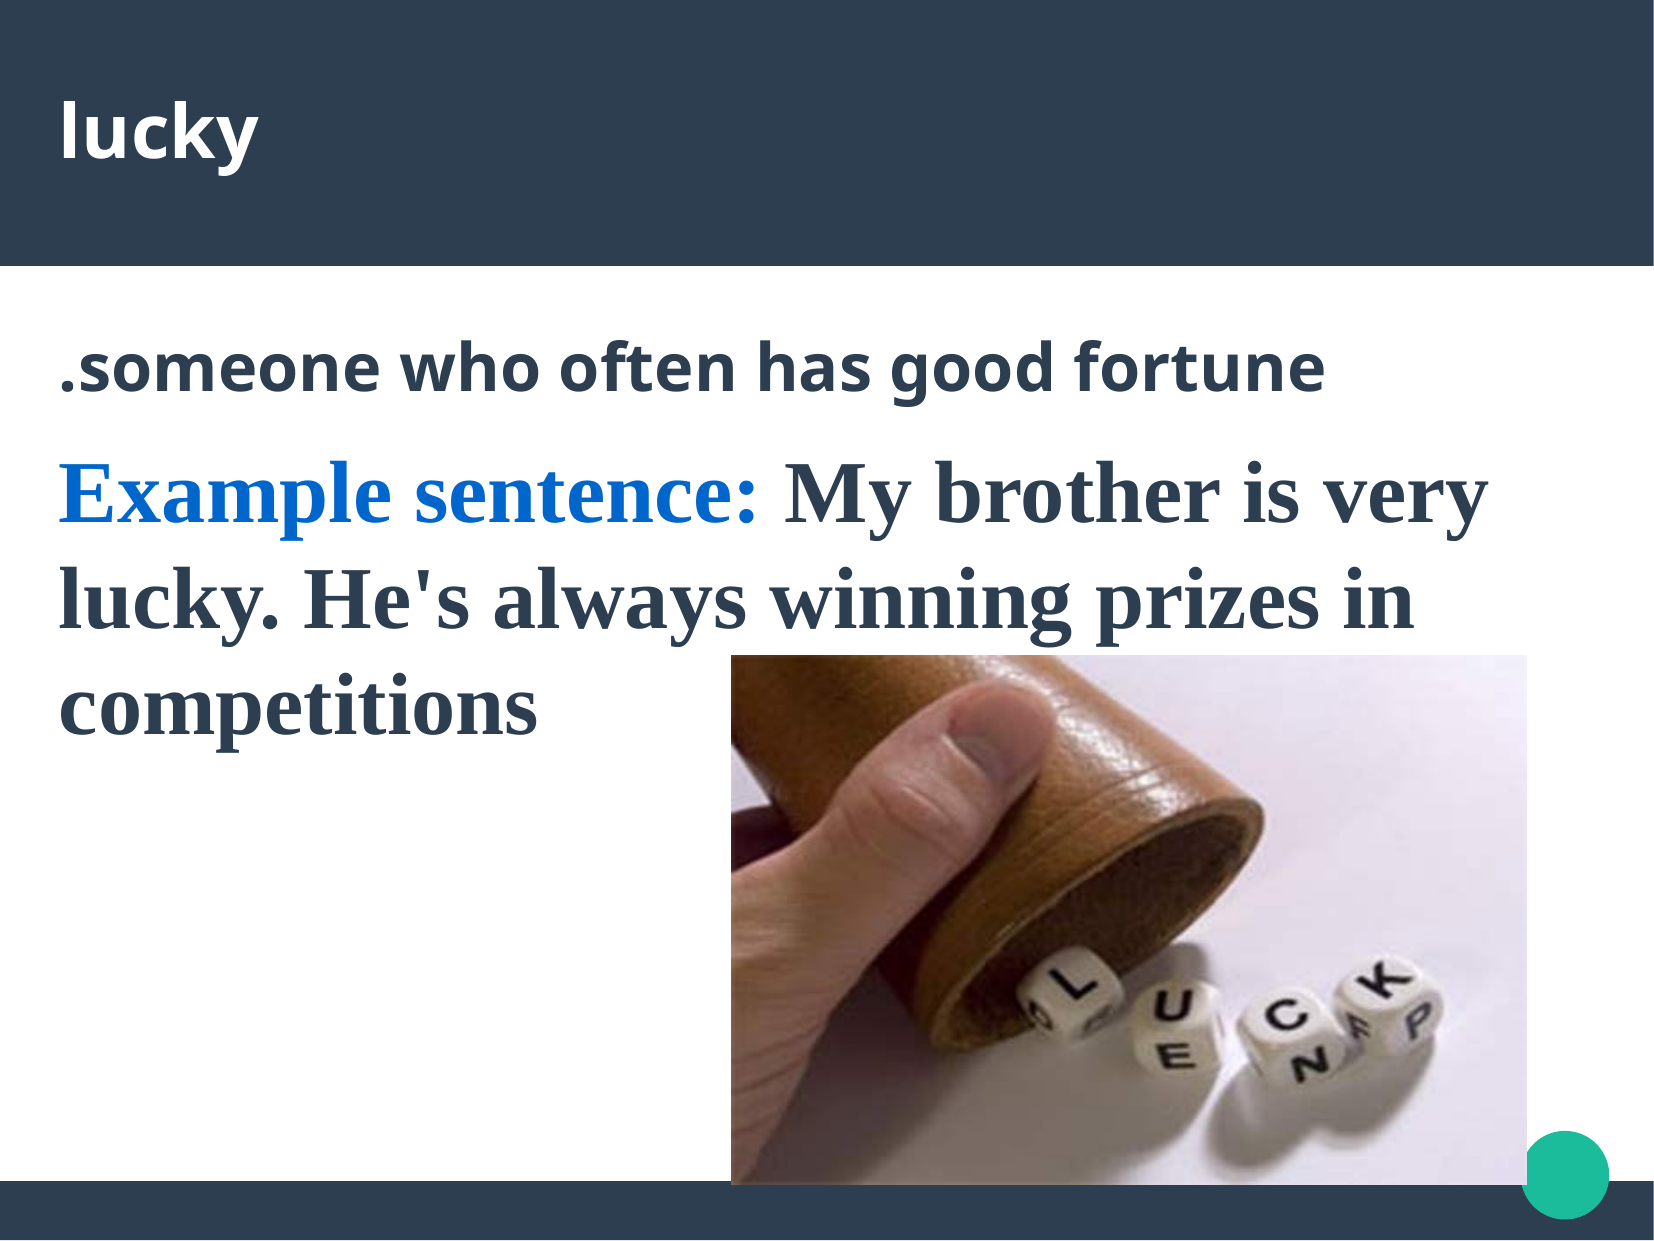

# lucky
someone who often has good fortune.
Example sentence: My brother is very lucky. He's always winning prizes in competitions